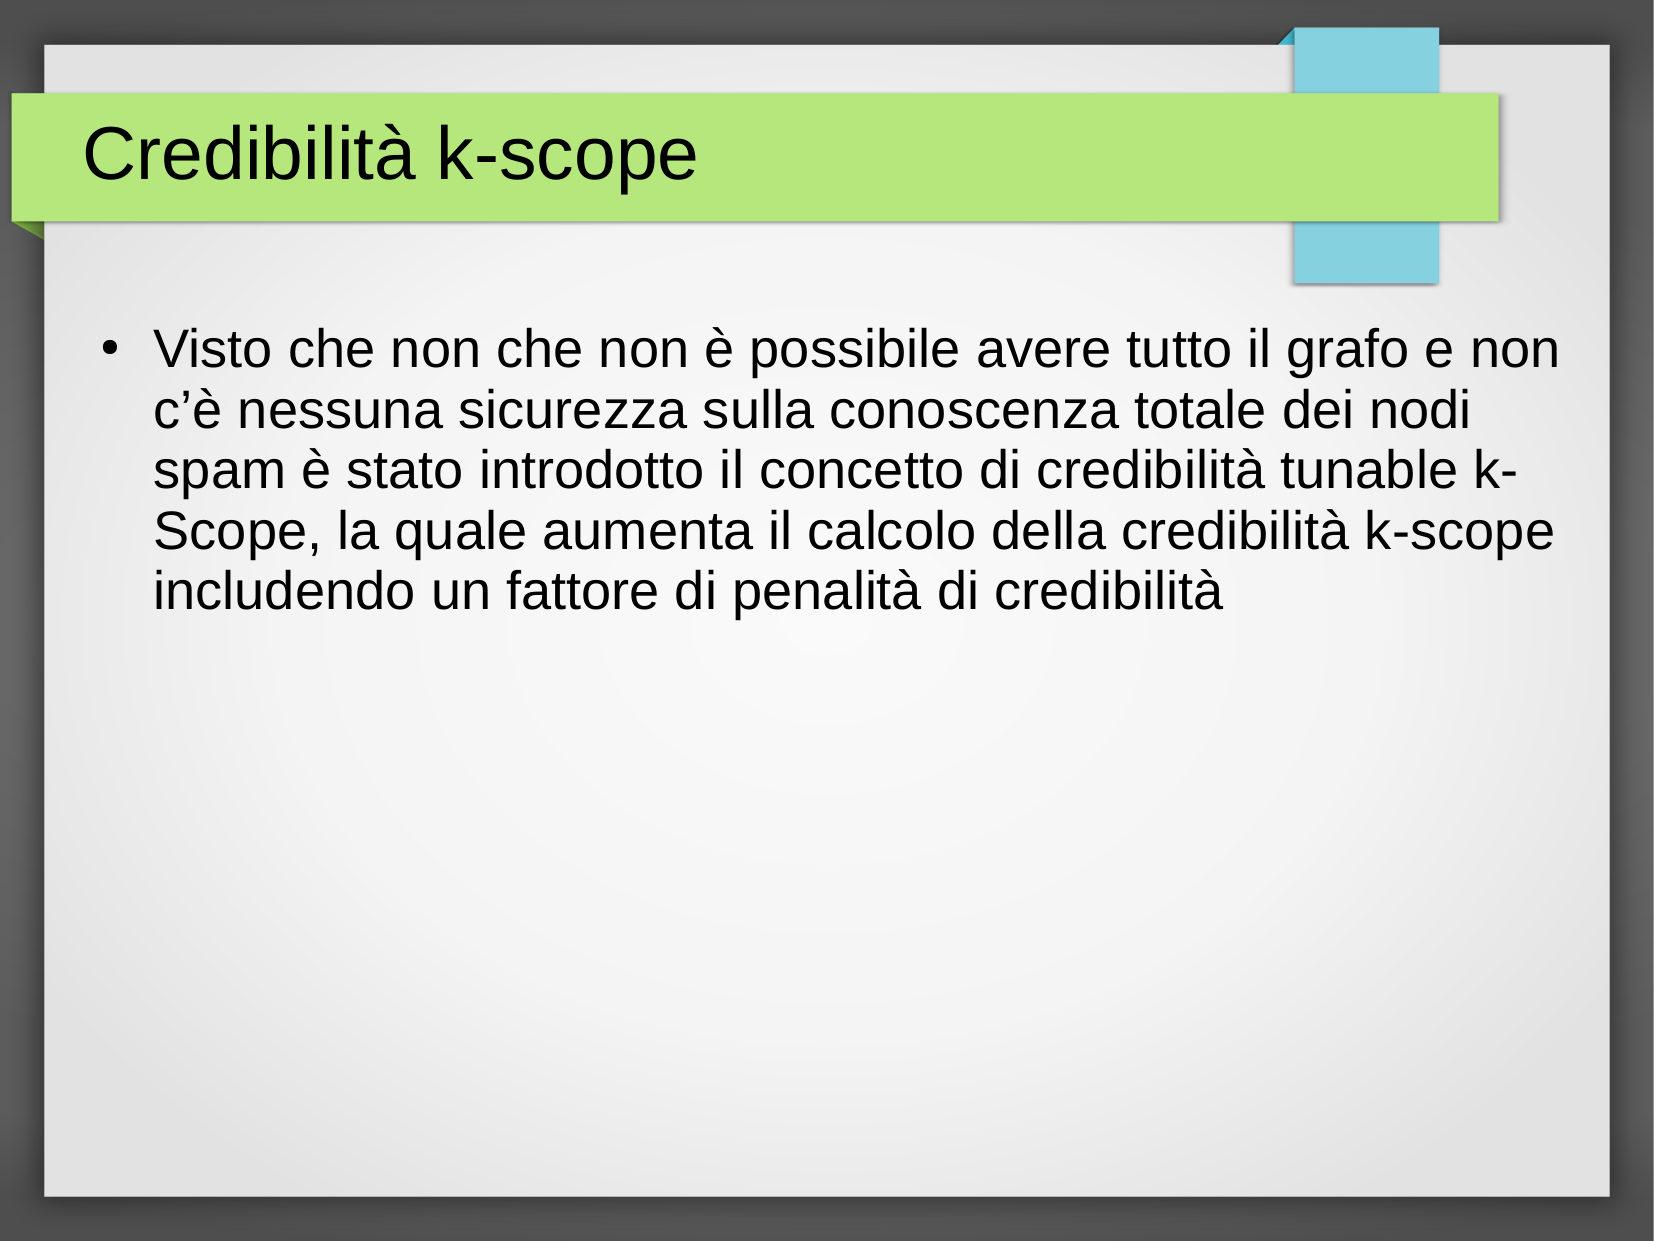

# Credibilità k-scope
Visto che non che non è possibile avere tutto il grafo e non c’è nessuna sicurezza sulla conoscenza totale dei nodi spam è stato introdotto il concetto di credibilità tunable k-Scope, la quale aumenta il calcolo della credibilità k-scope includendo un fattore di penalità di credibilità